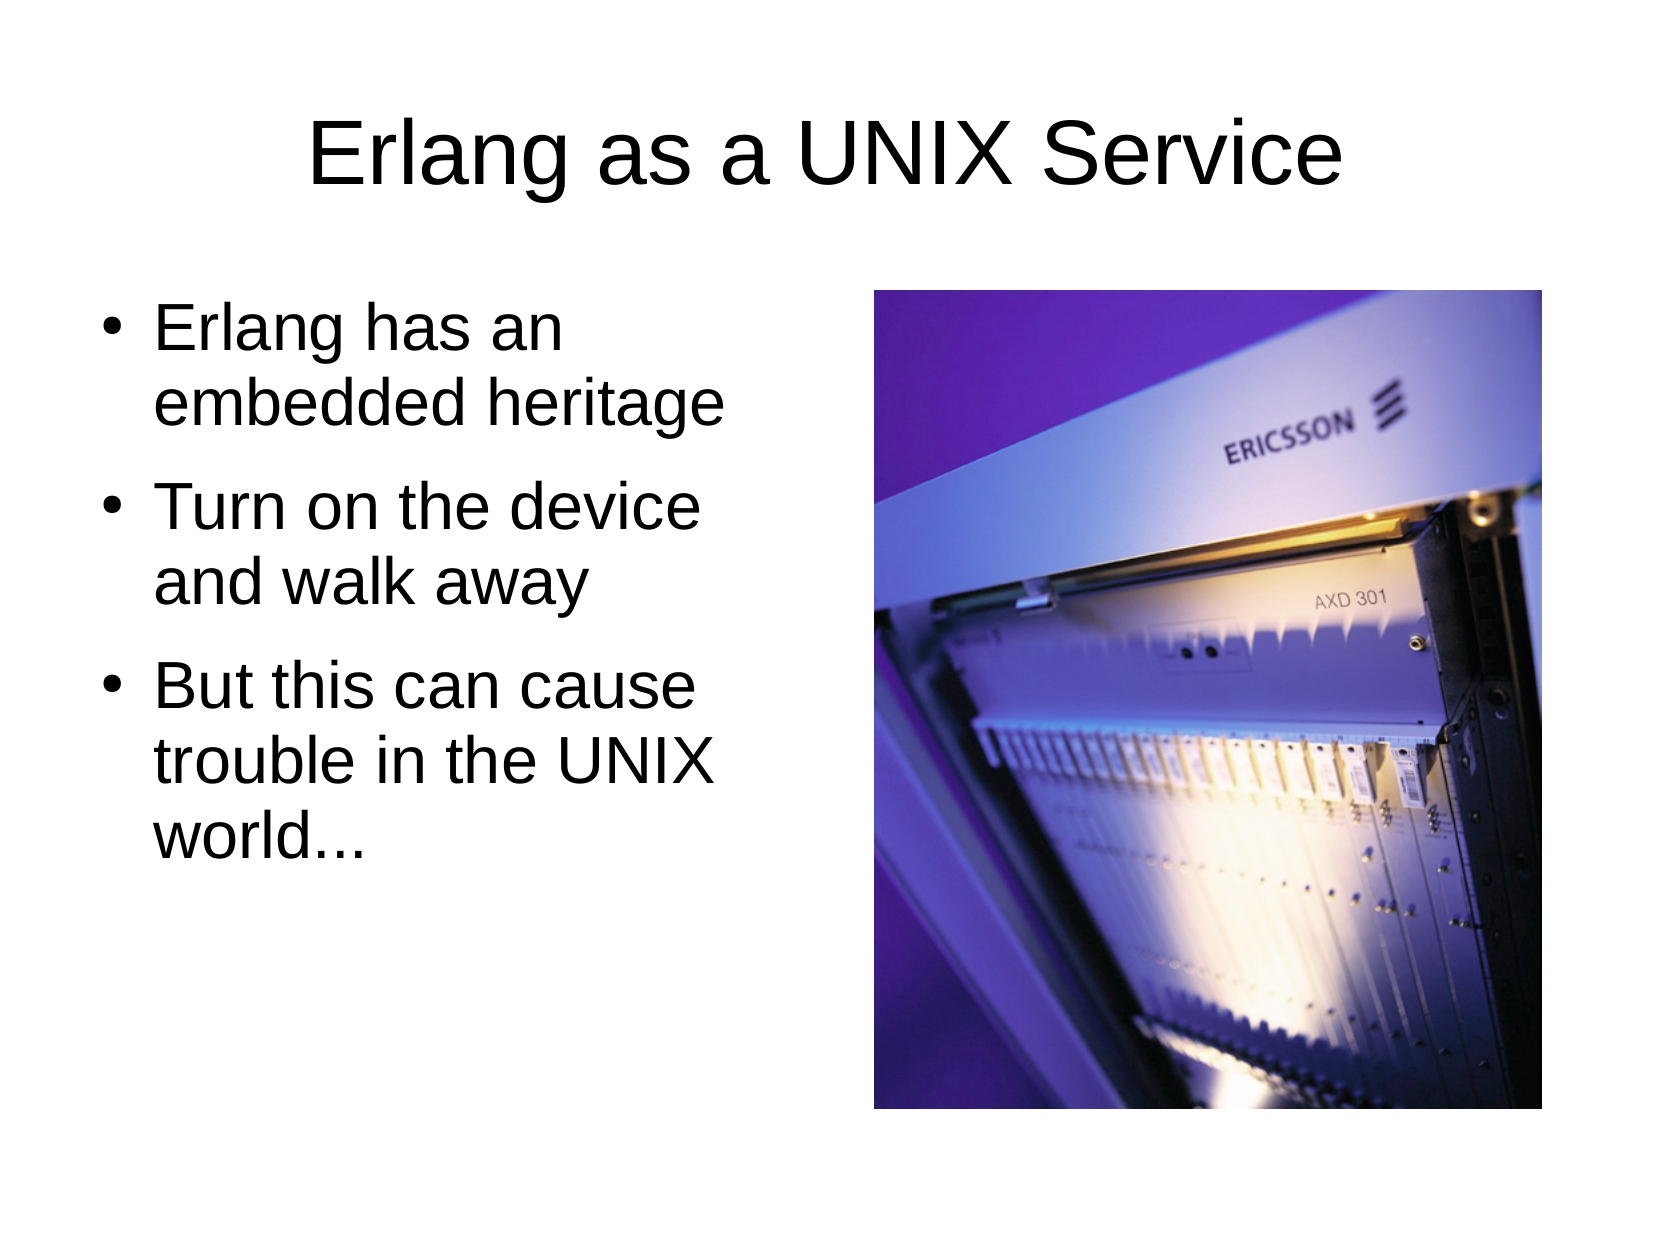

# Erlang as a UNIX Service
Erlang has an embedded heritage
Turn on the device and walk away
But this can cause trouble in the UNIX world...